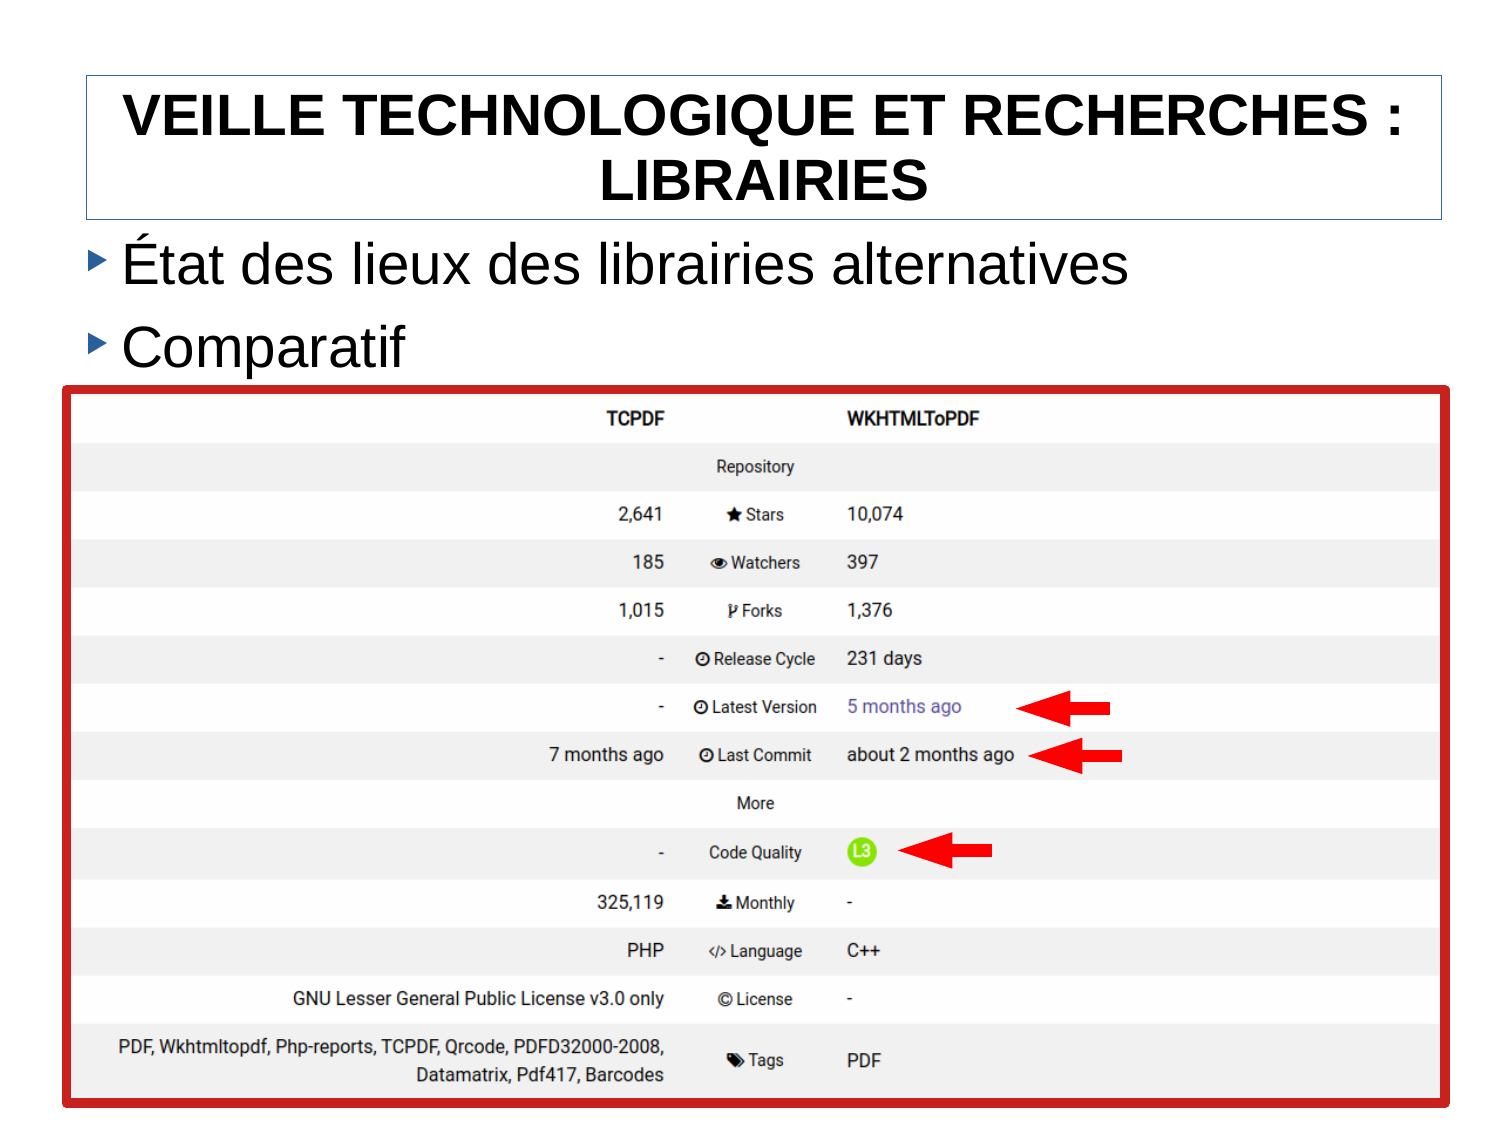

VEILLE TECHNOLOGIQUE ET RECHERCHES : LIBRAIRIES
État des lieux des librairies alternatives
Comparatif
Soutenance Concepteur Développeur d'Application - David Saoud - 26/11/2020
17